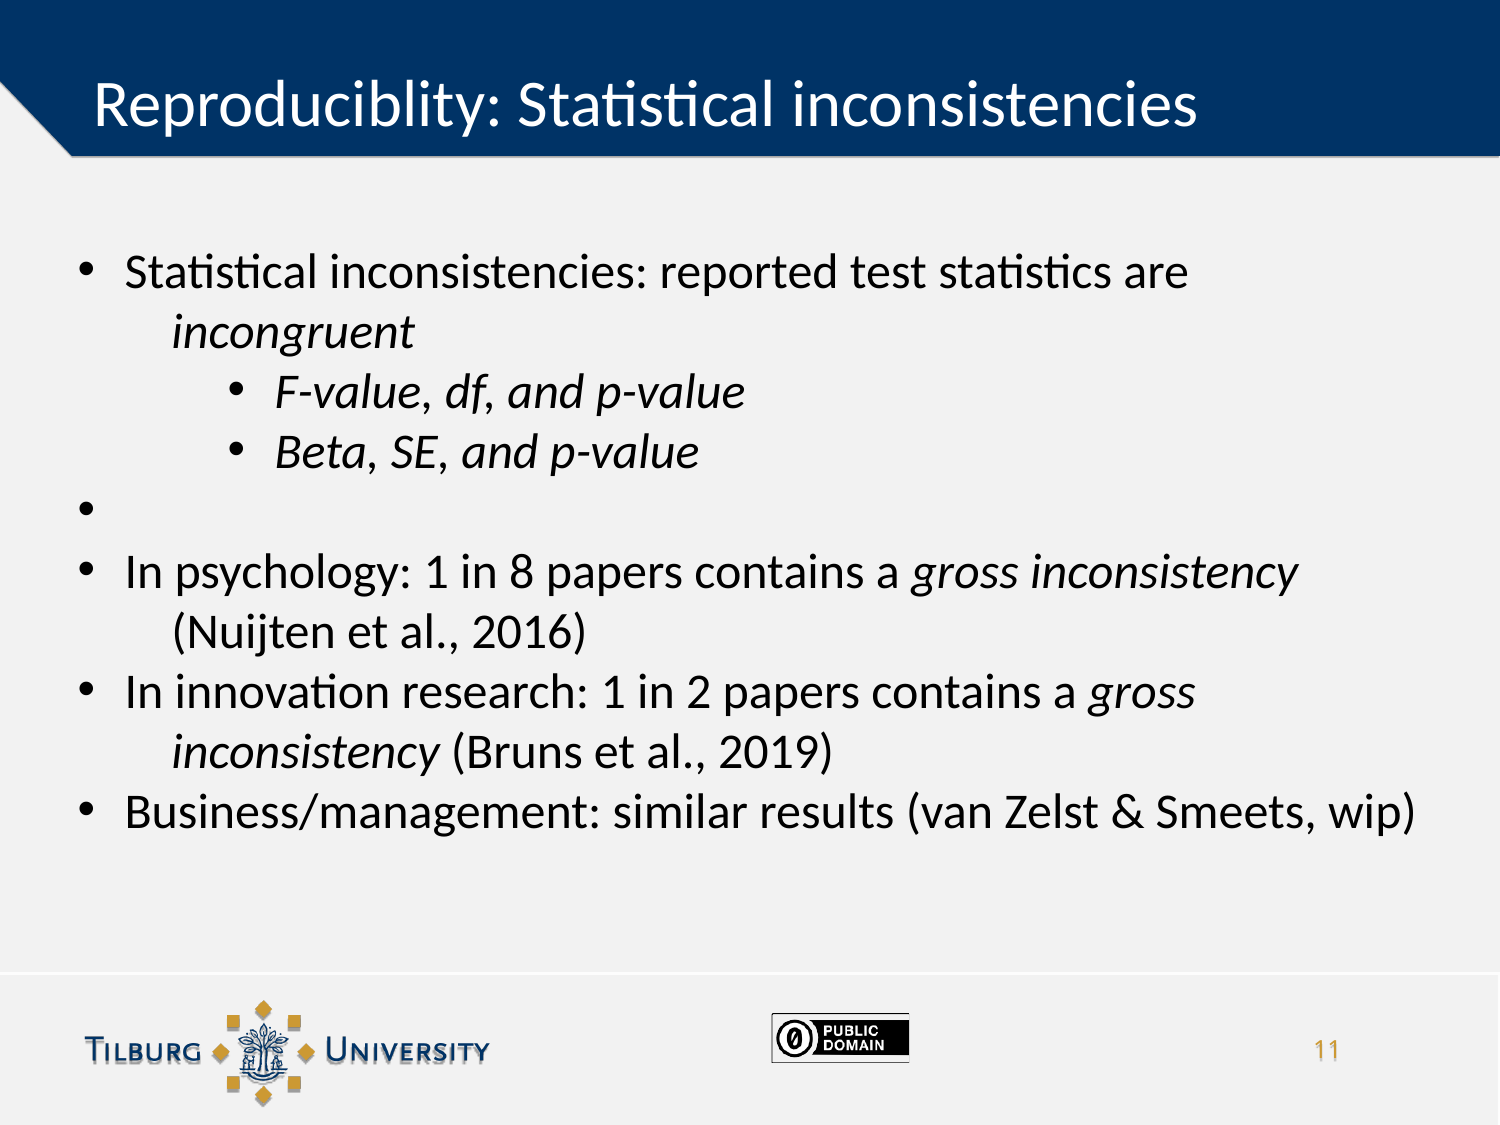

Reproduciblity: Statistical inconsistencies
Statistical inconsistencies: reported test statistics are incongruent
F-value, df, and p-value
Beta, SE, and p-value
In psychology: 1 in 8 papers contains a gross inconsistency (Nuijten et al., 2016)
In innovation research: 1 in 2 papers contains a gross inconsistency (Bruns et al., 2019)
Business/management: similar results (van Zelst & Smeets, wip)
6